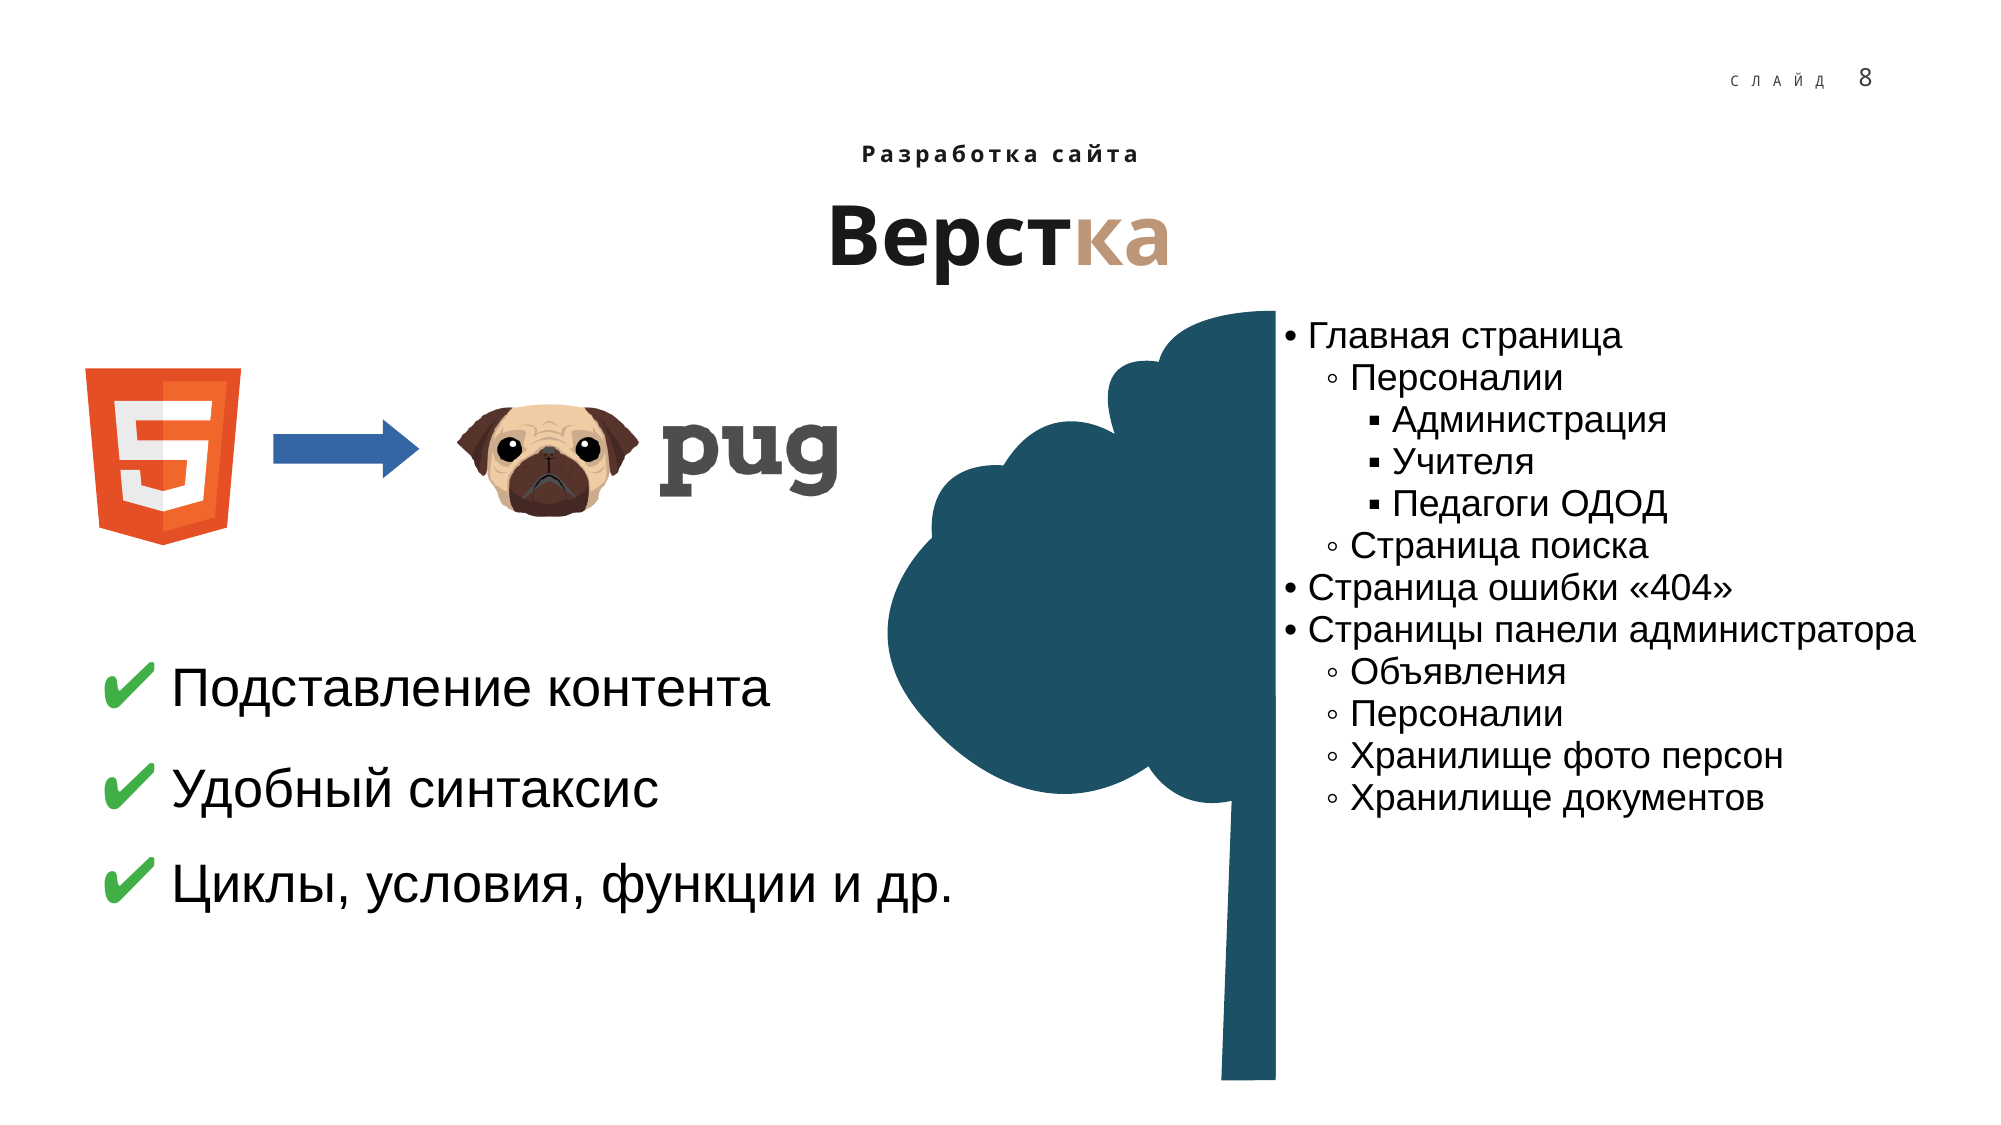

Разработка сайта
Верстка
 • Главная страница
 ◦ Персоналии
 ▪ Администрация
 ▪ Учителя
 ▪ Педагоги ОДОД
 ◦ Страница поиска
 • Страница ошибки «404»
 • Страницы панели администратора
 ◦ Объявления
 ◦ Персоналии
 ◦ Хранилище фото персон
 ◦ Хранилище документов
 Подставление контента
 Удобный синтаксис
 Циклы, условия, функции и др.